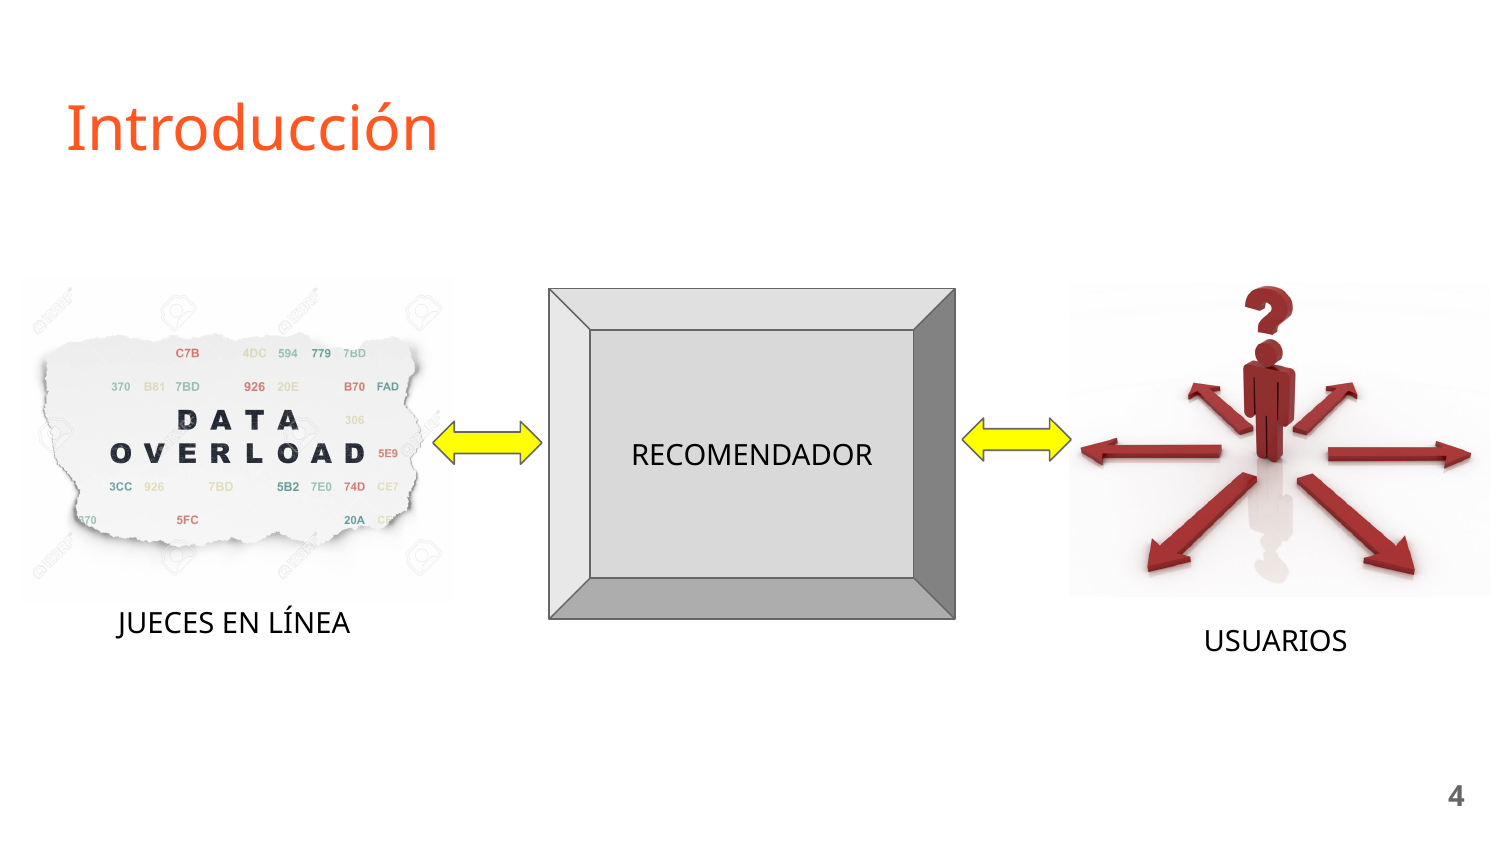

# Introducción
RECOMENDADOR
JUECES EN LÍNEA
USUARIOS